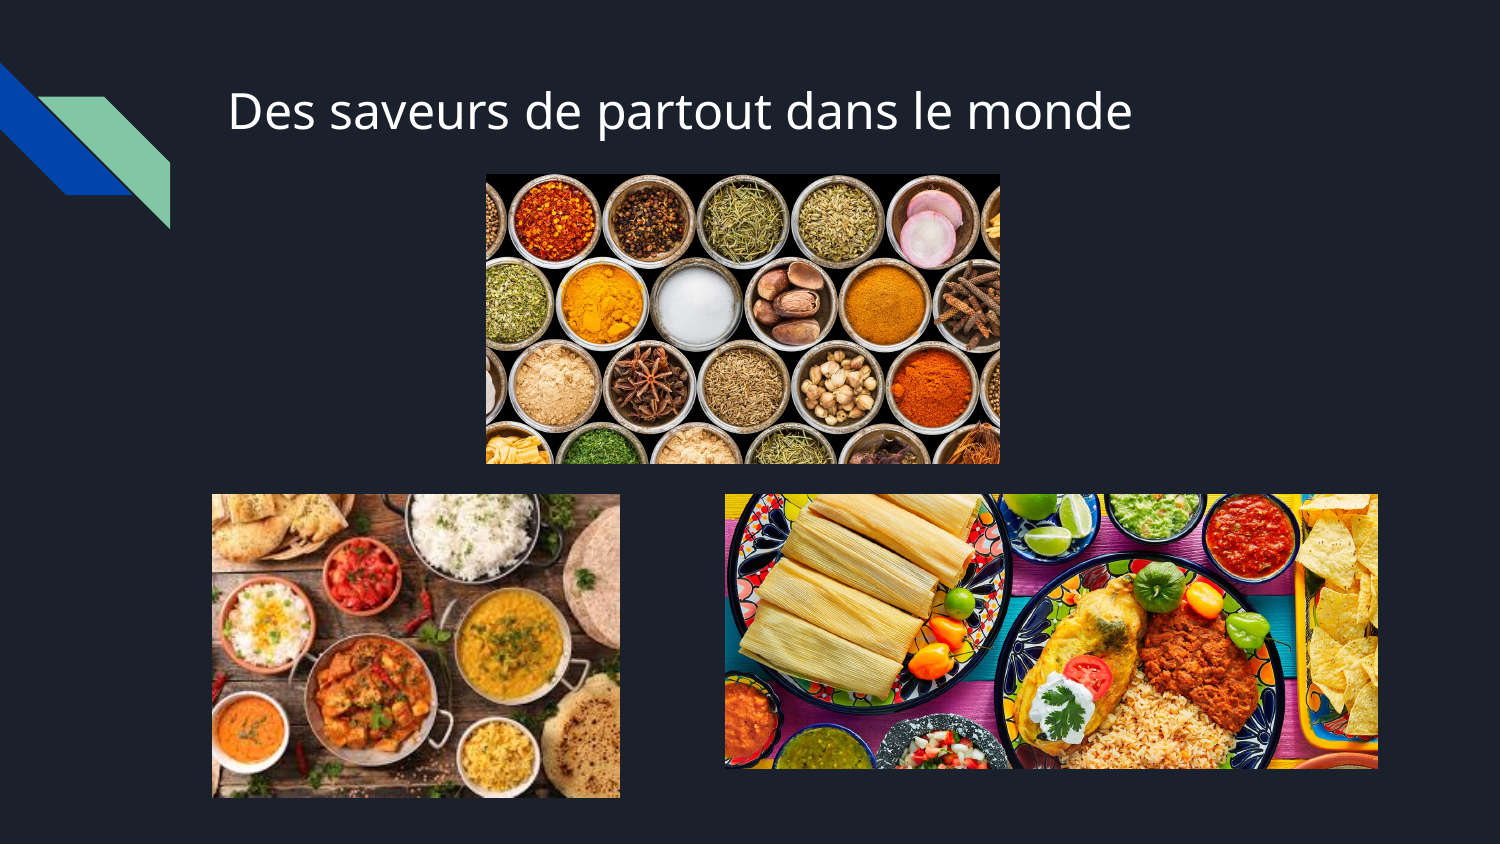

# Des saveurs de partout dans le monde